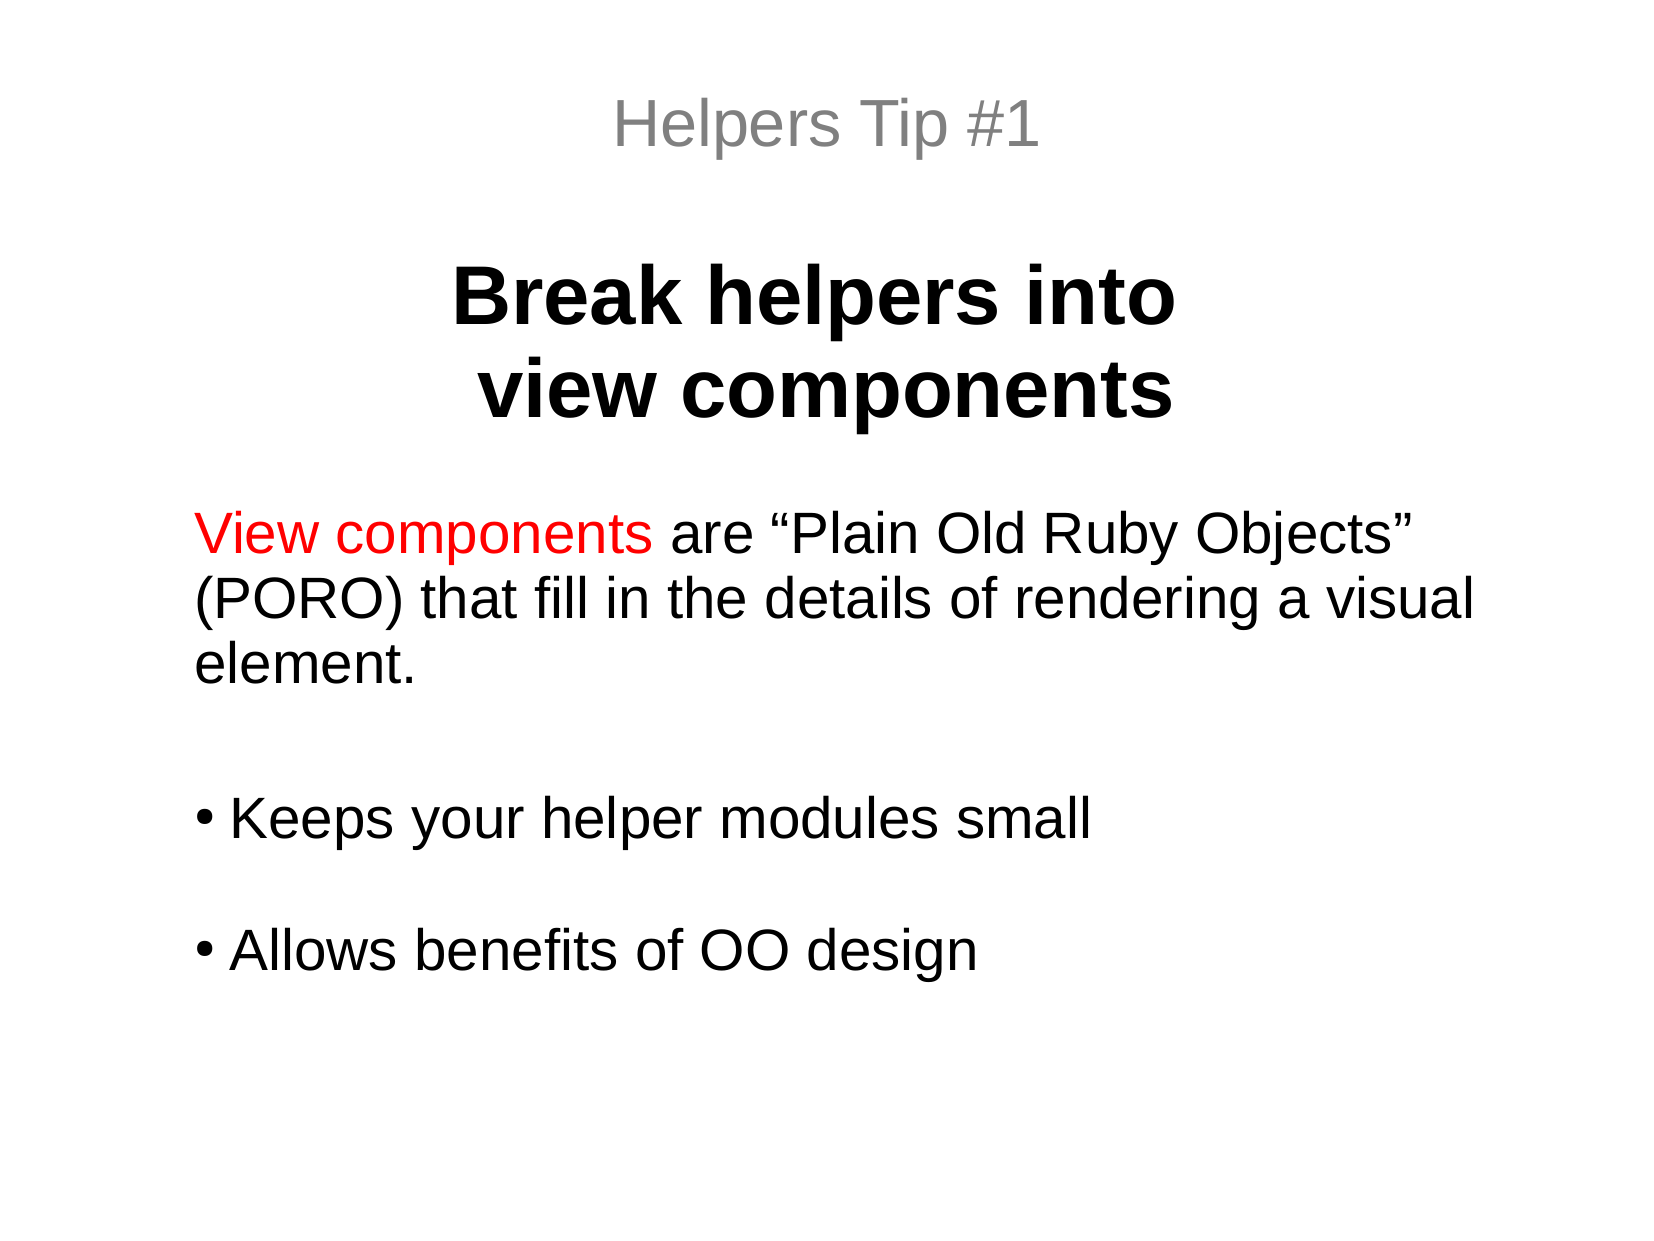

# Helpers Tip #1
Break helpers into
view components
View components are “Plain Old Ruby Objects” (PORO) that fill in the details of rendering a visual element.
Keeps your helper modules small
Allows benefits of OO design